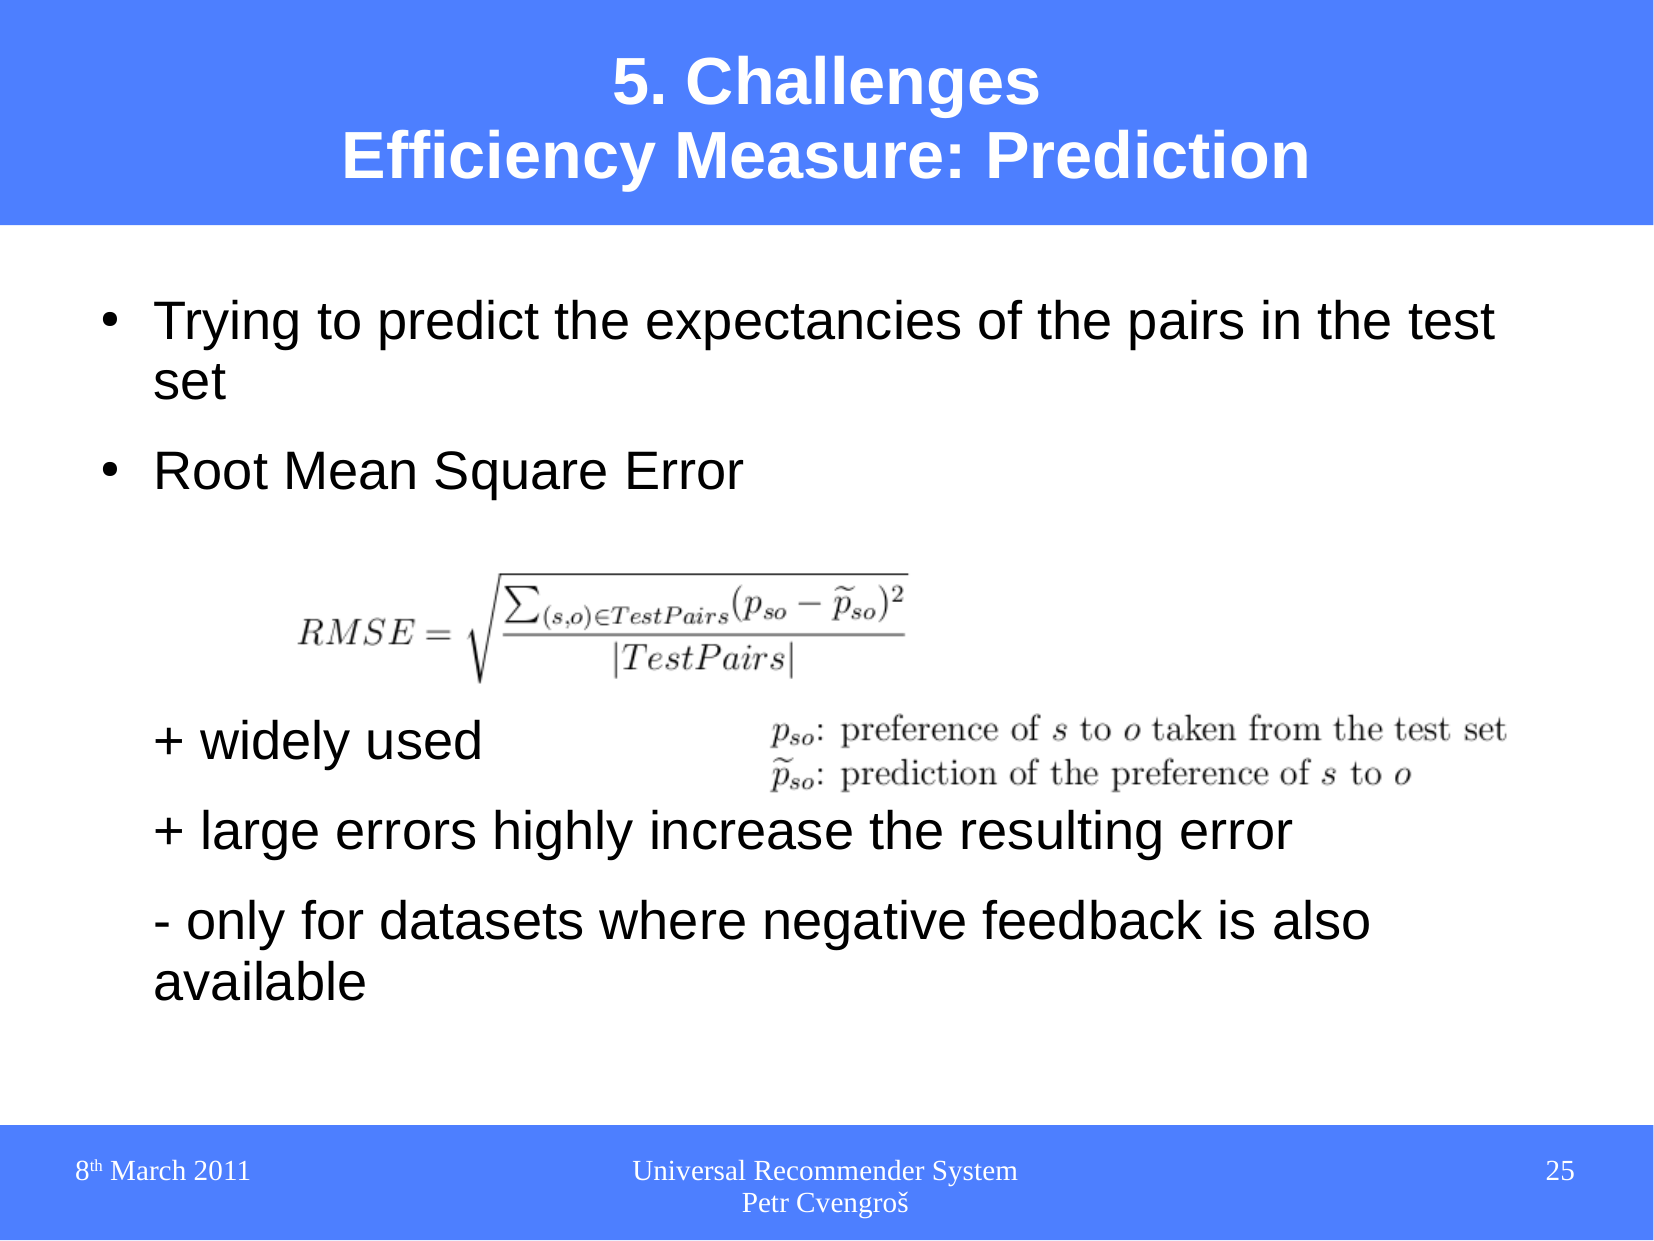

# 5. Challenges Efficiency Measure: Prediction
Trying to predict the expectancies of the pairs in the test set
Root Mean Square Error
+ widely used
+ large errors highly increase the resulting error
- only for datasets where negative feedback is also available
25